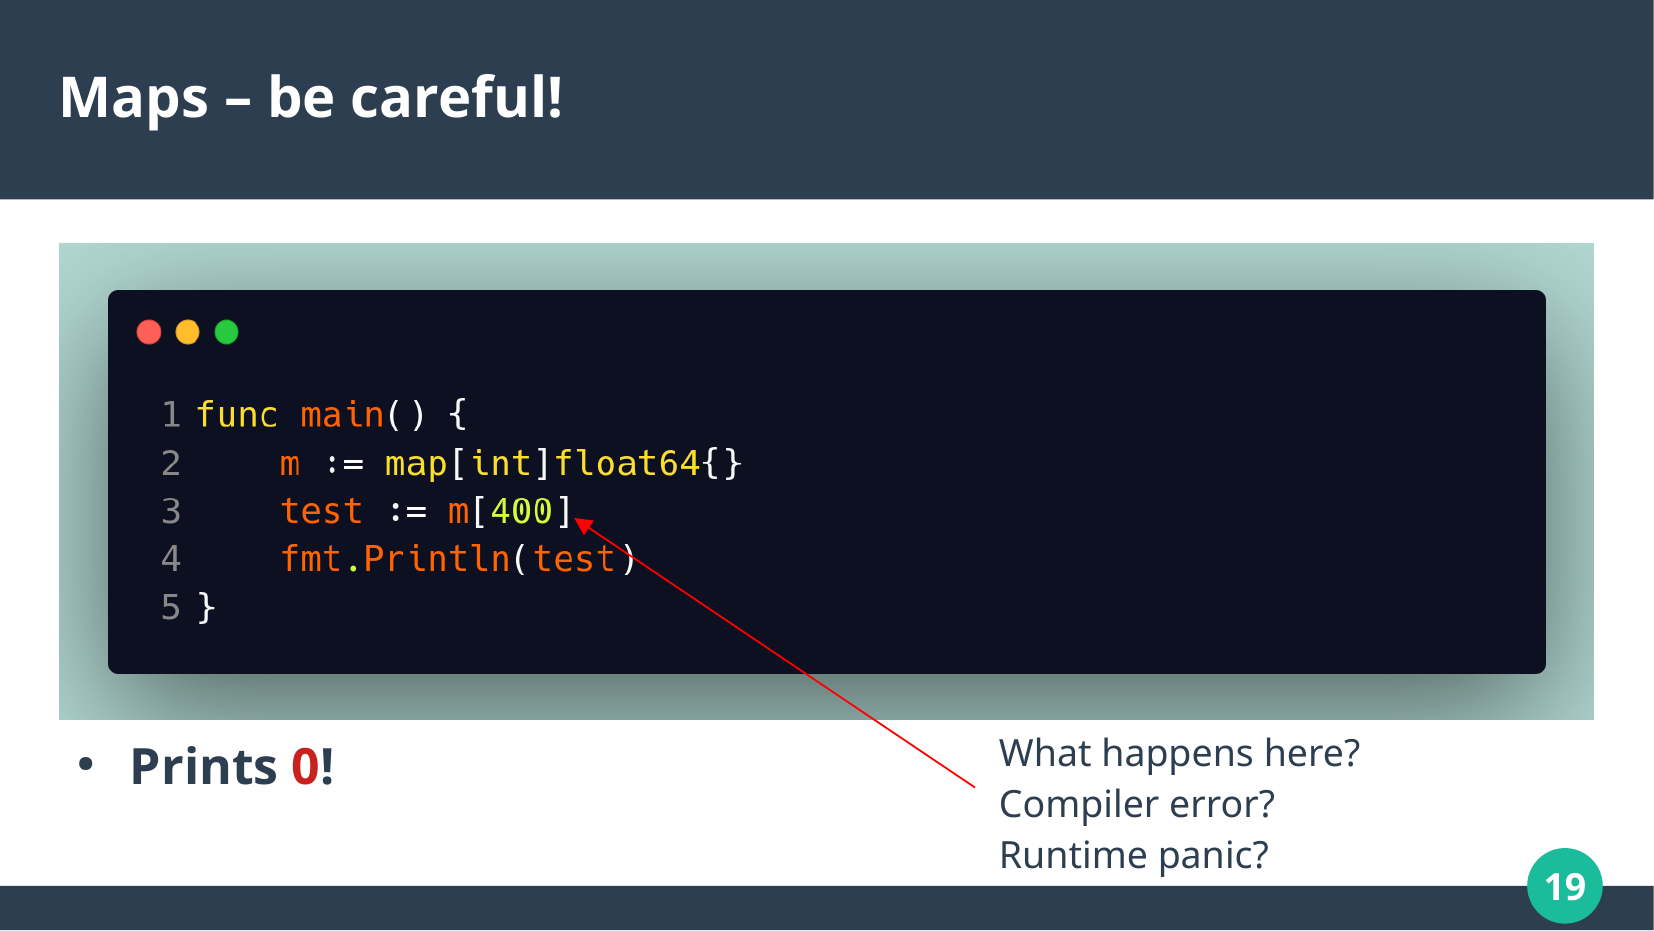

# Maps – be careful!
What happens here?
Compiler error?
Runtime panic?
Prints 0!